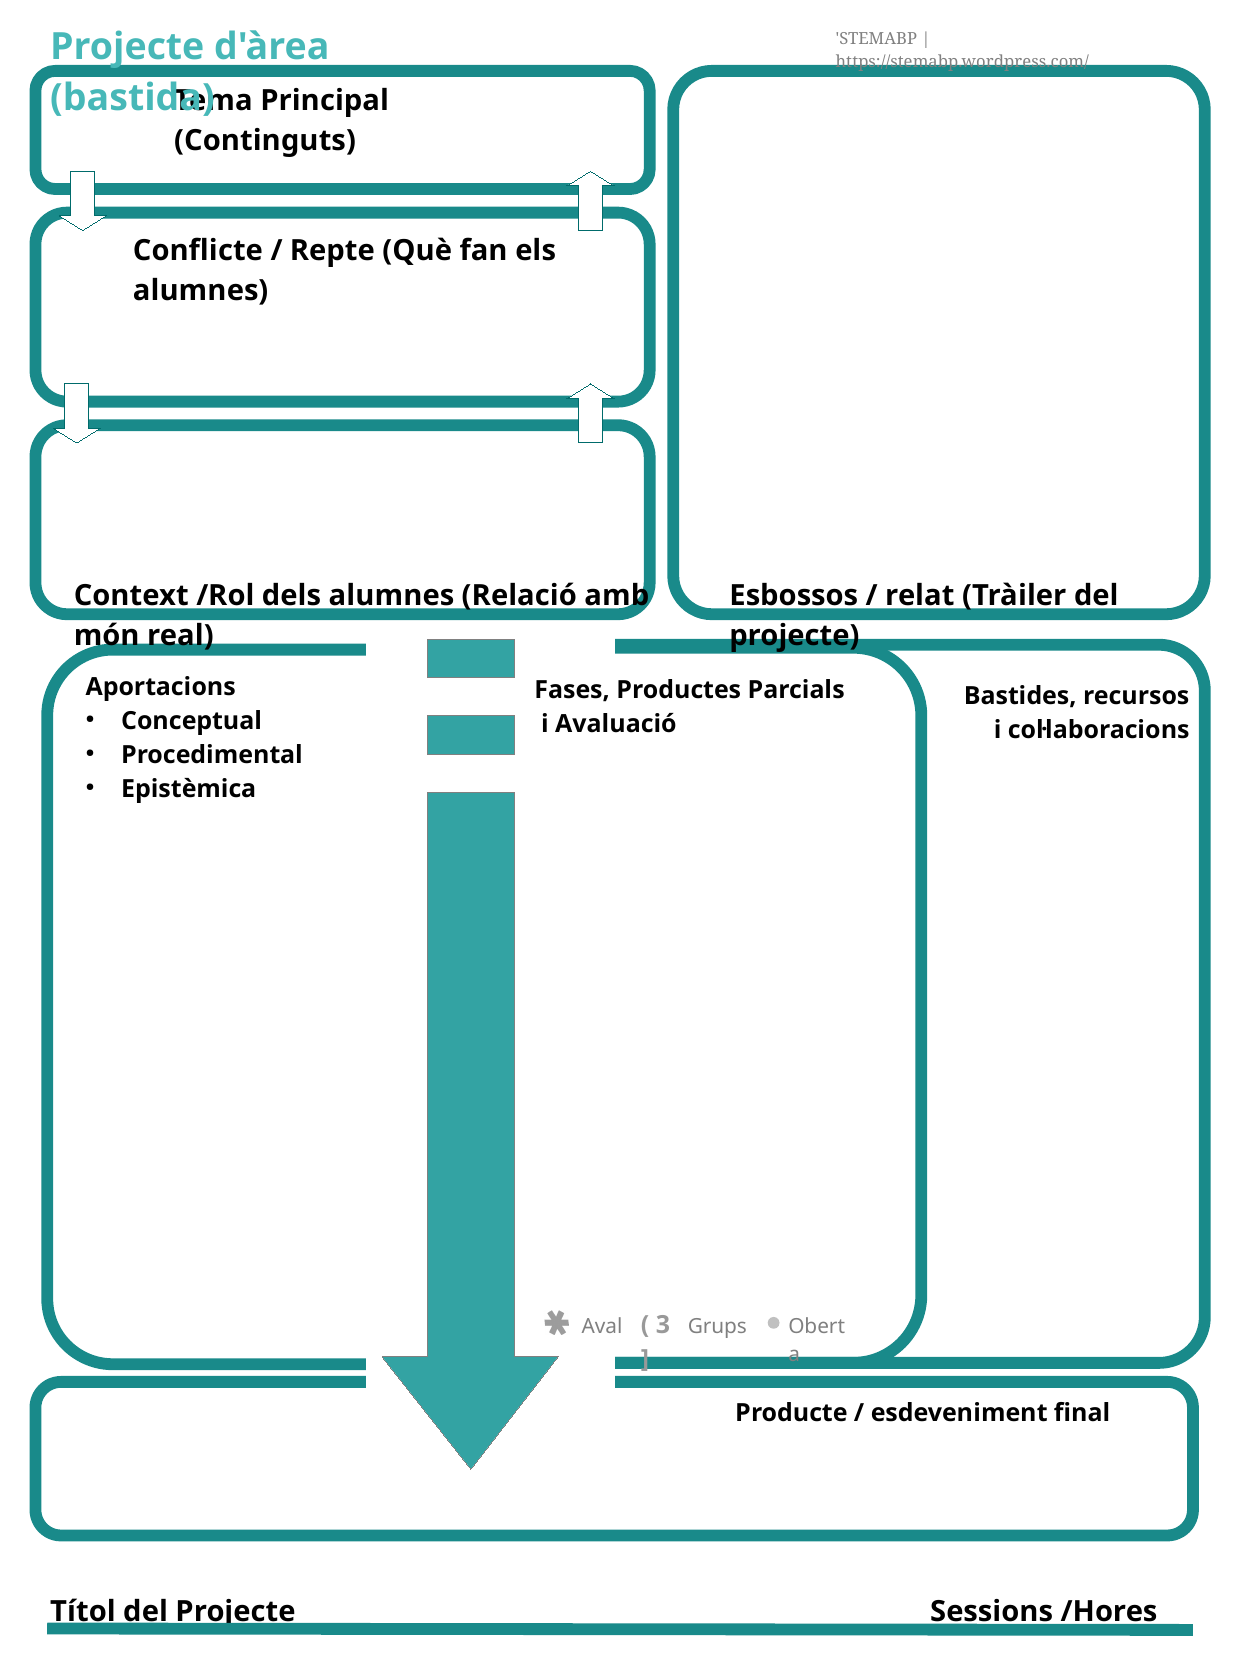

Projecte d'àrea (bastida)
'STEMABP | https://stemabp.wordpress.com/
Tema Principal (Continguts)
Conflicte / Repte (Què fan els alumnes)
Context /Rol dels alumnes (Relació amb món real)
Esbossos / relat (Tràiler del projecte)
Aportacions
Conceptual
Procedimental
Epistèmica
Fases, Productes Parcials
 i Avaluació
Bastides, recursos
i col·laboracions
( 3 ]
Aval
Grups
Oberta
Producte / esdeveniment final
Títol del Projecte
Sessions /Hores